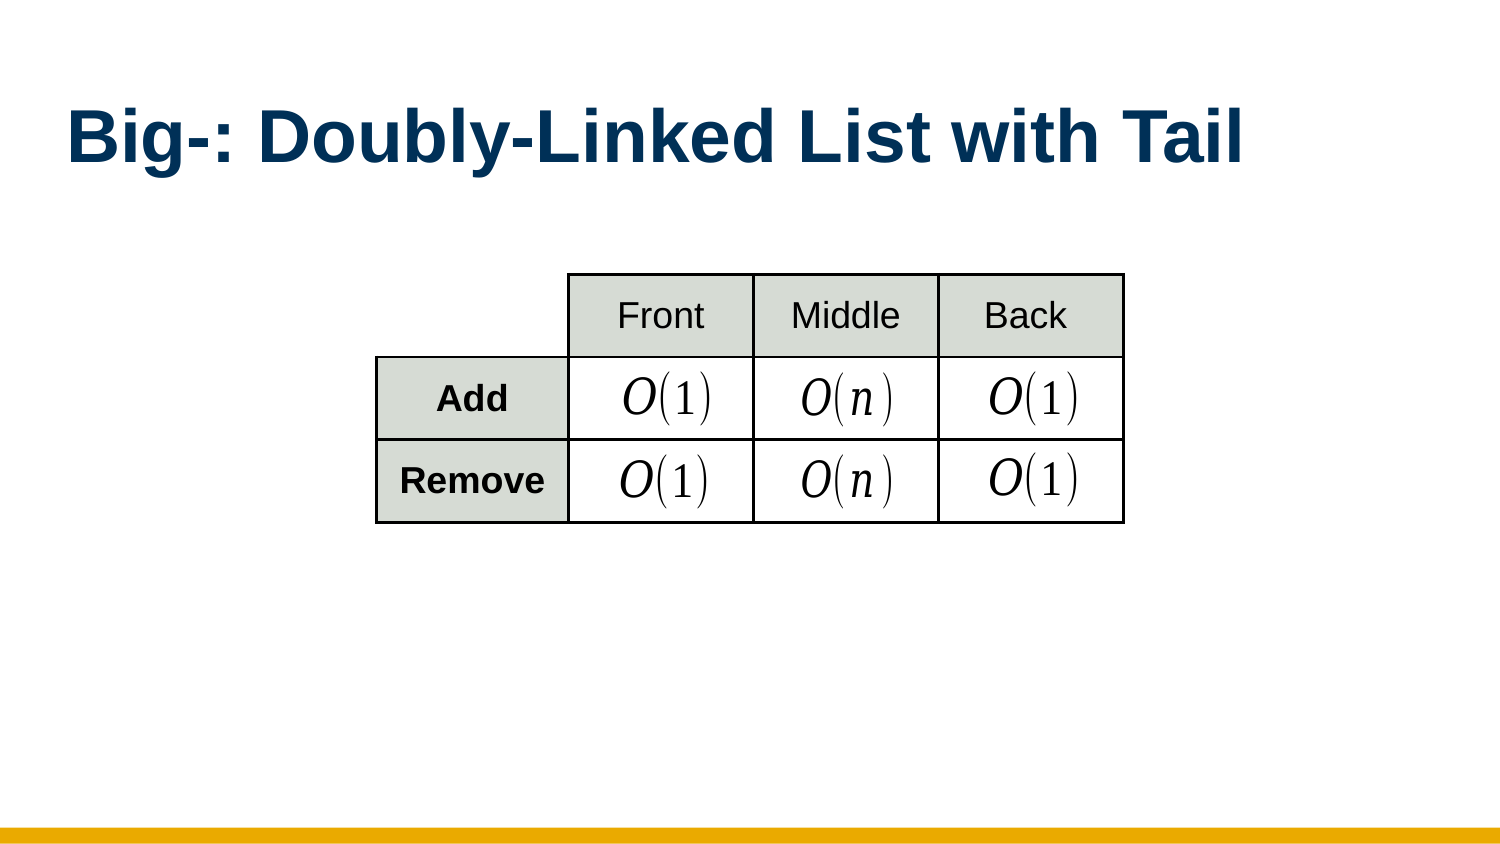

# Big-: Doubly-Linked List with Tail
| | Front | Middle | Back |
| --- | --- | --- | --- |
| Add | | | |
| Remove | | | |